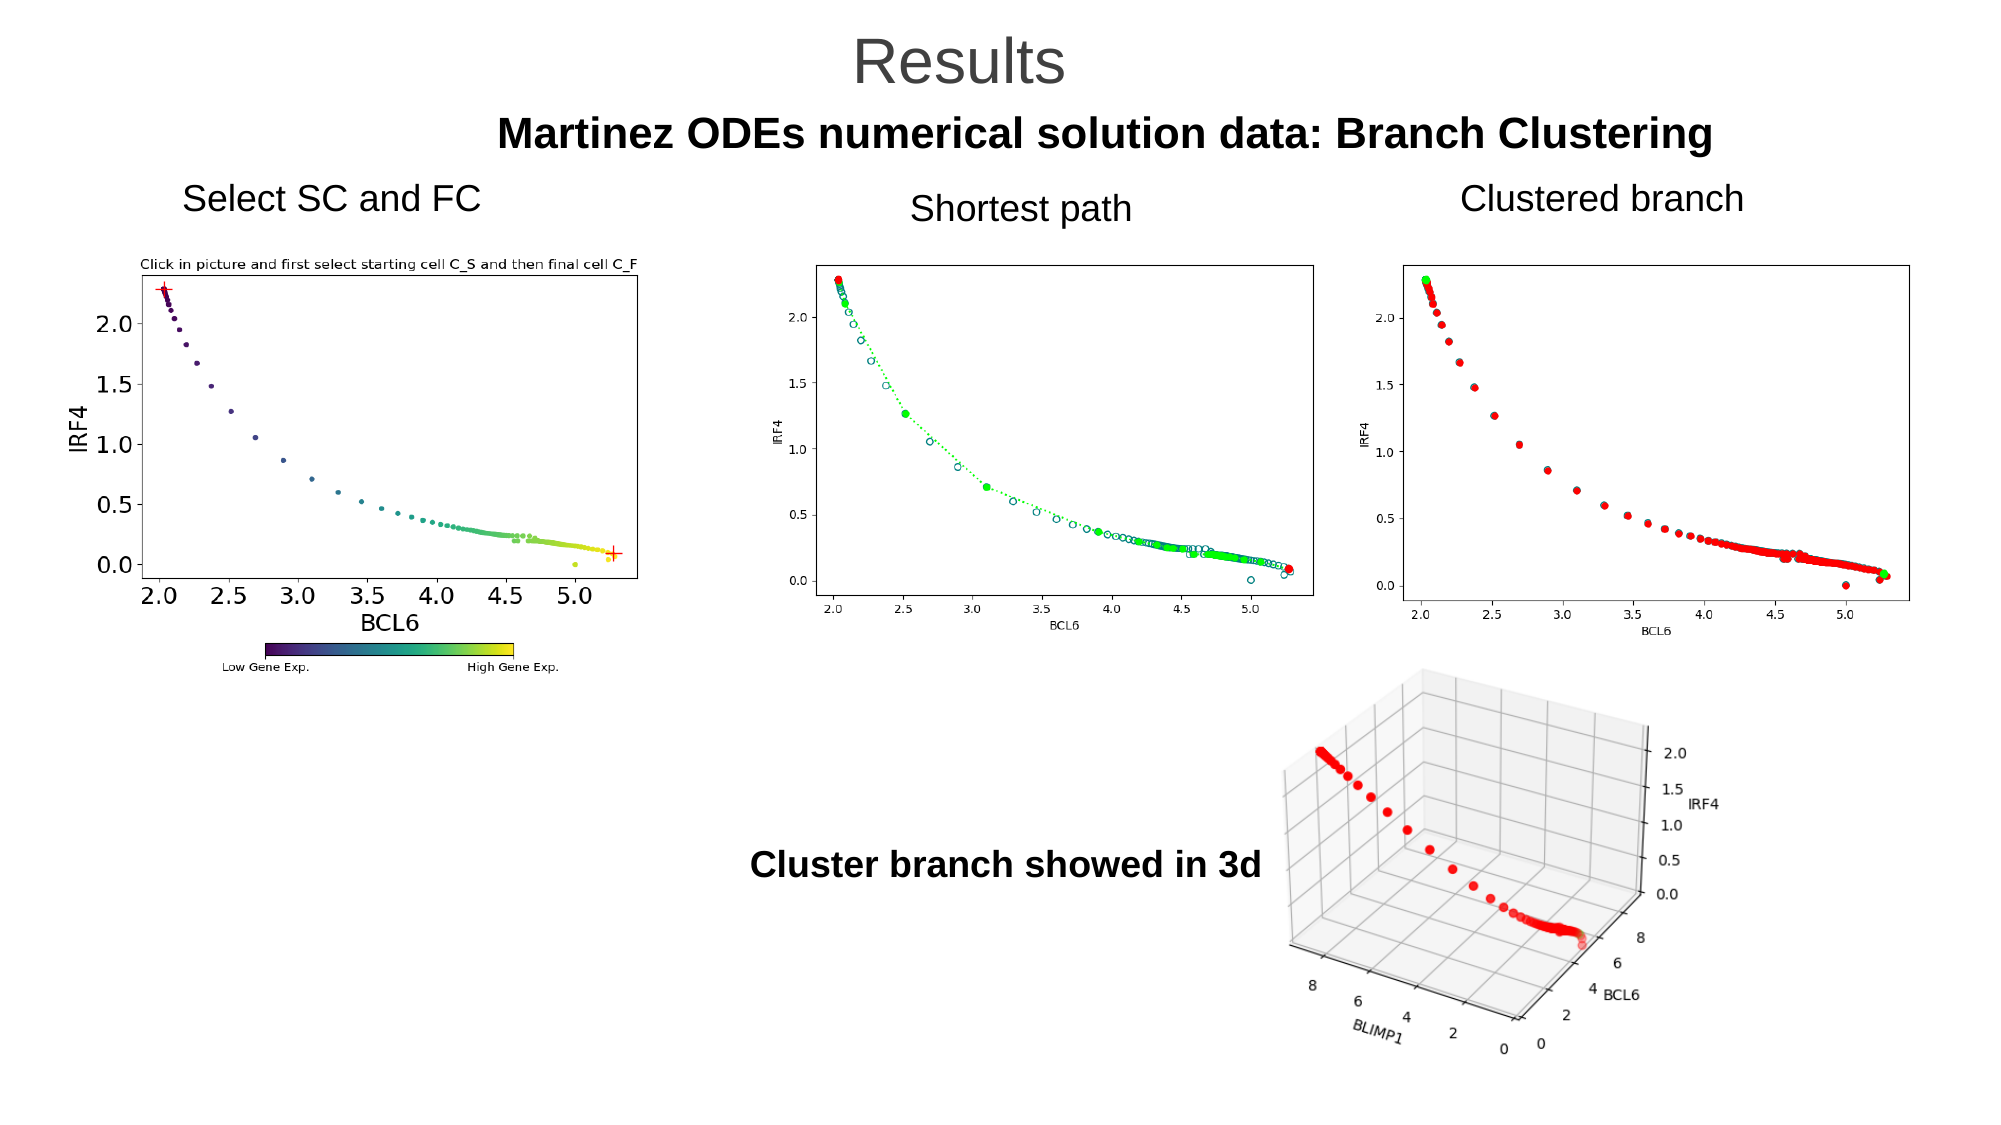

Results
Martinez ODEs numerical solution data: Branch Clustering
Clustered branch
Shortest path
Select SC and FC
Cluster branch showed in 3d